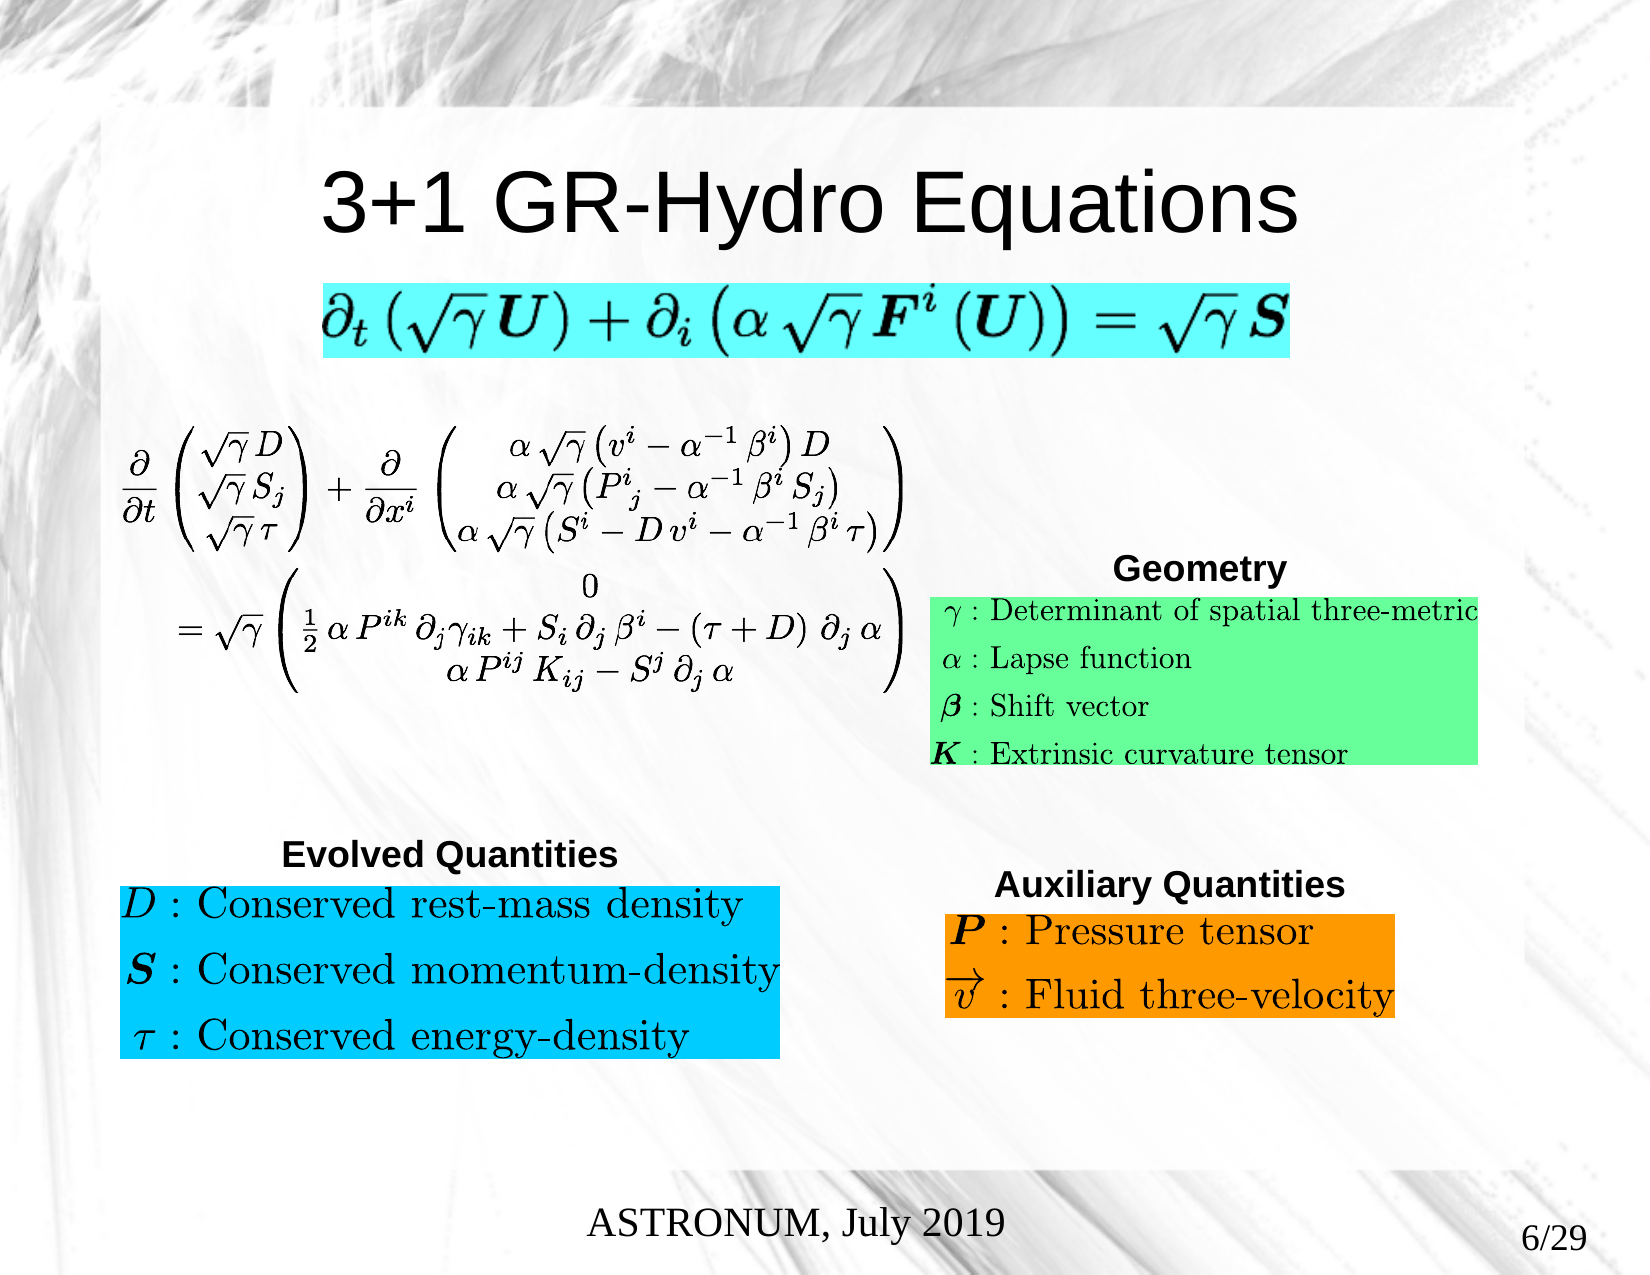

# 3+1 GR-Hydro Equations
Geometry
Evolved Quantities
Auxiliary Quantities
ASTRONUM, July 2019
6